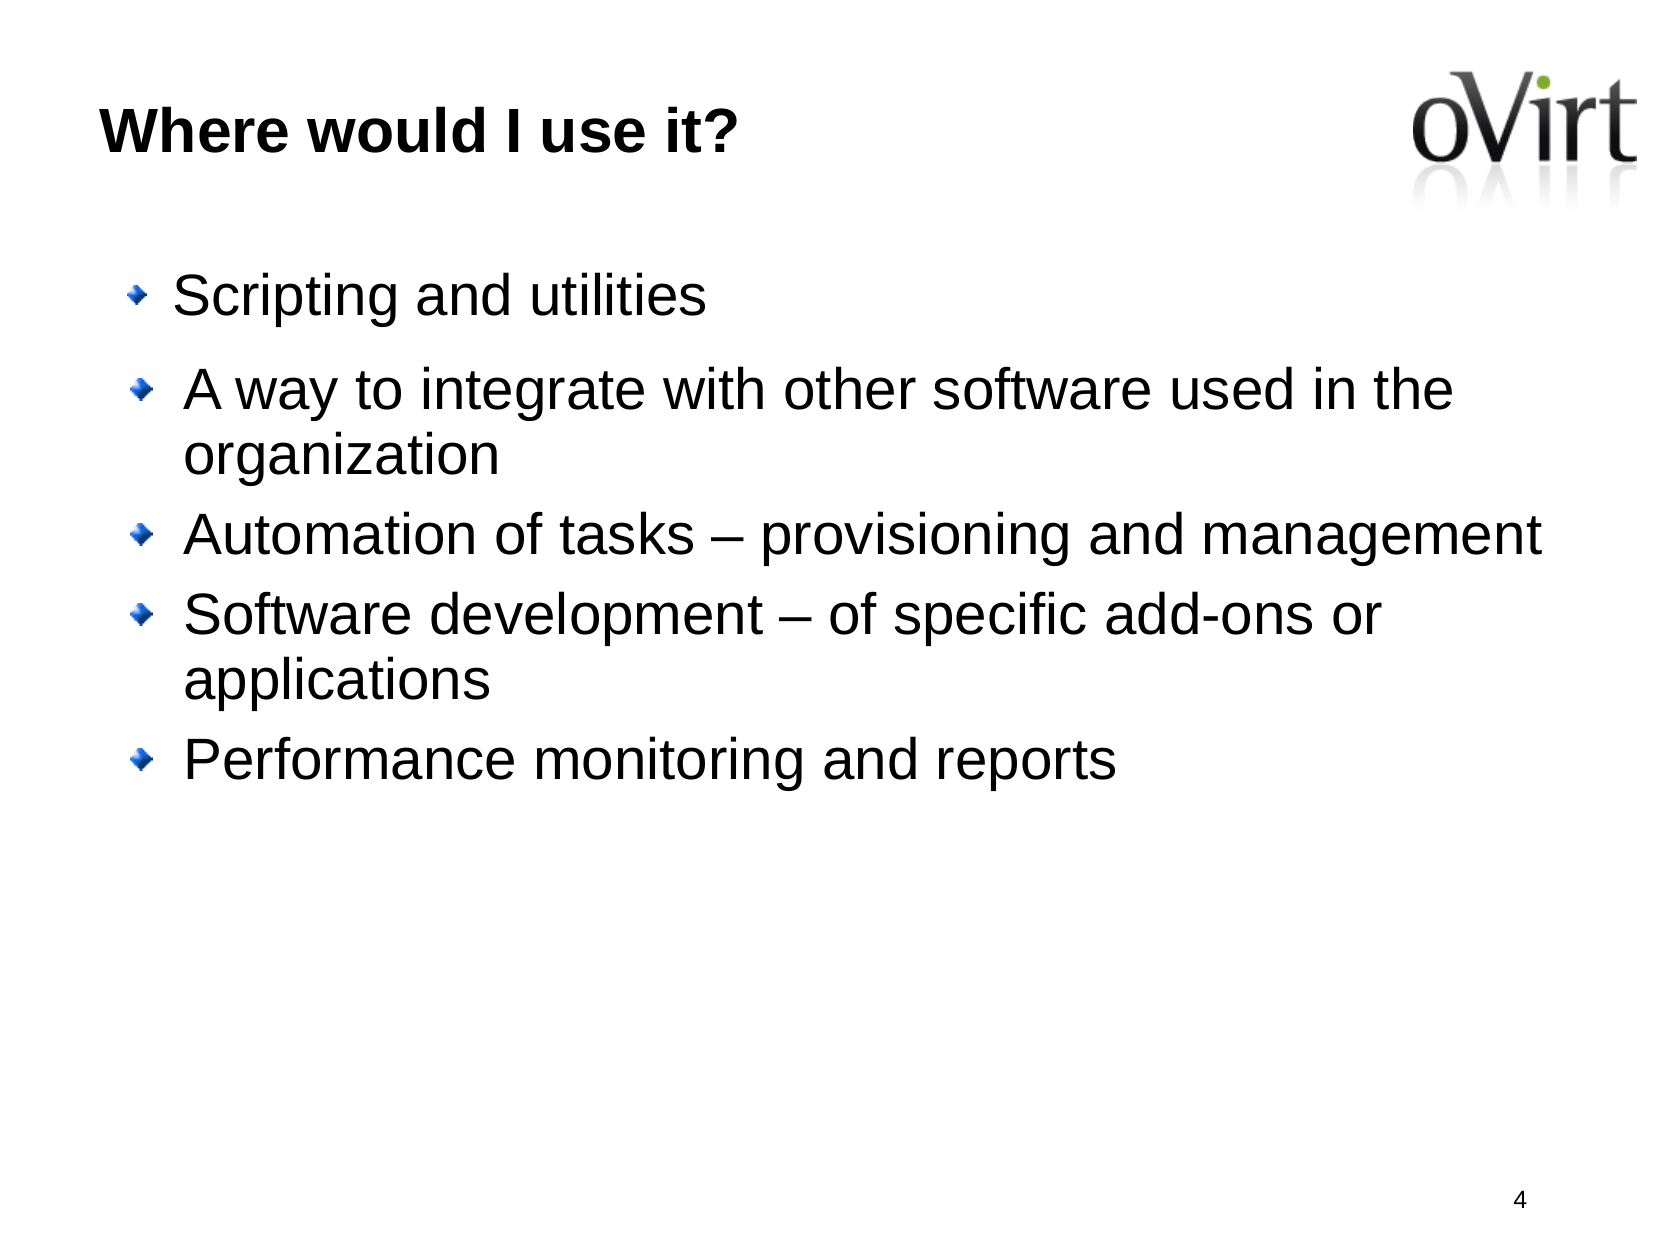

# Where would I use it?
Scripting and utilities
A way to integrate with other software used in the organization
Automation of tasks – provisioning and management
Software development – of specific add-ons or applications
Performance monitoring and reports